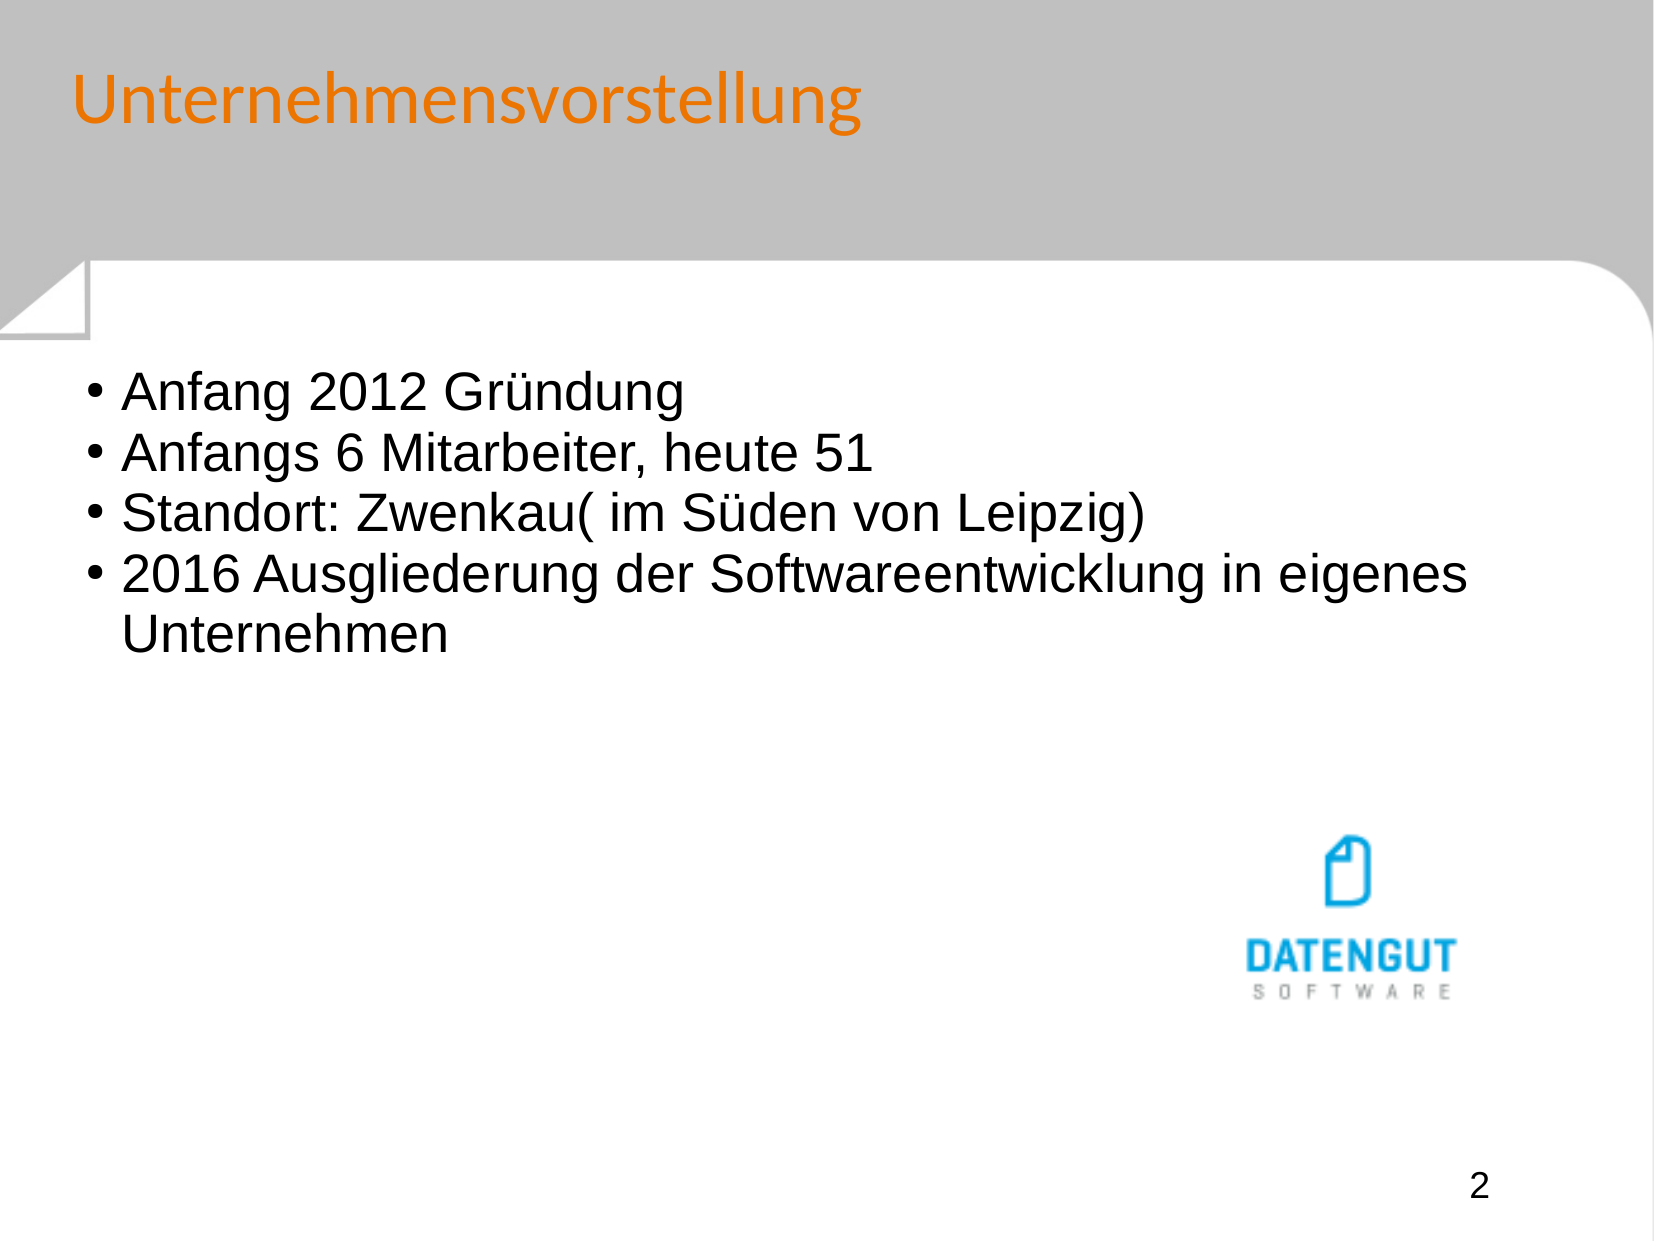

# Unternehmensvorstellung
Anfang 2012 Gründung
Anfangs 6 Mitarbeiter, heute 51
Standort: Zwenkau( im Süden von Leipzig)
2016 Ausgliederung der Softwareentwicklung in eigenes Unternehmen